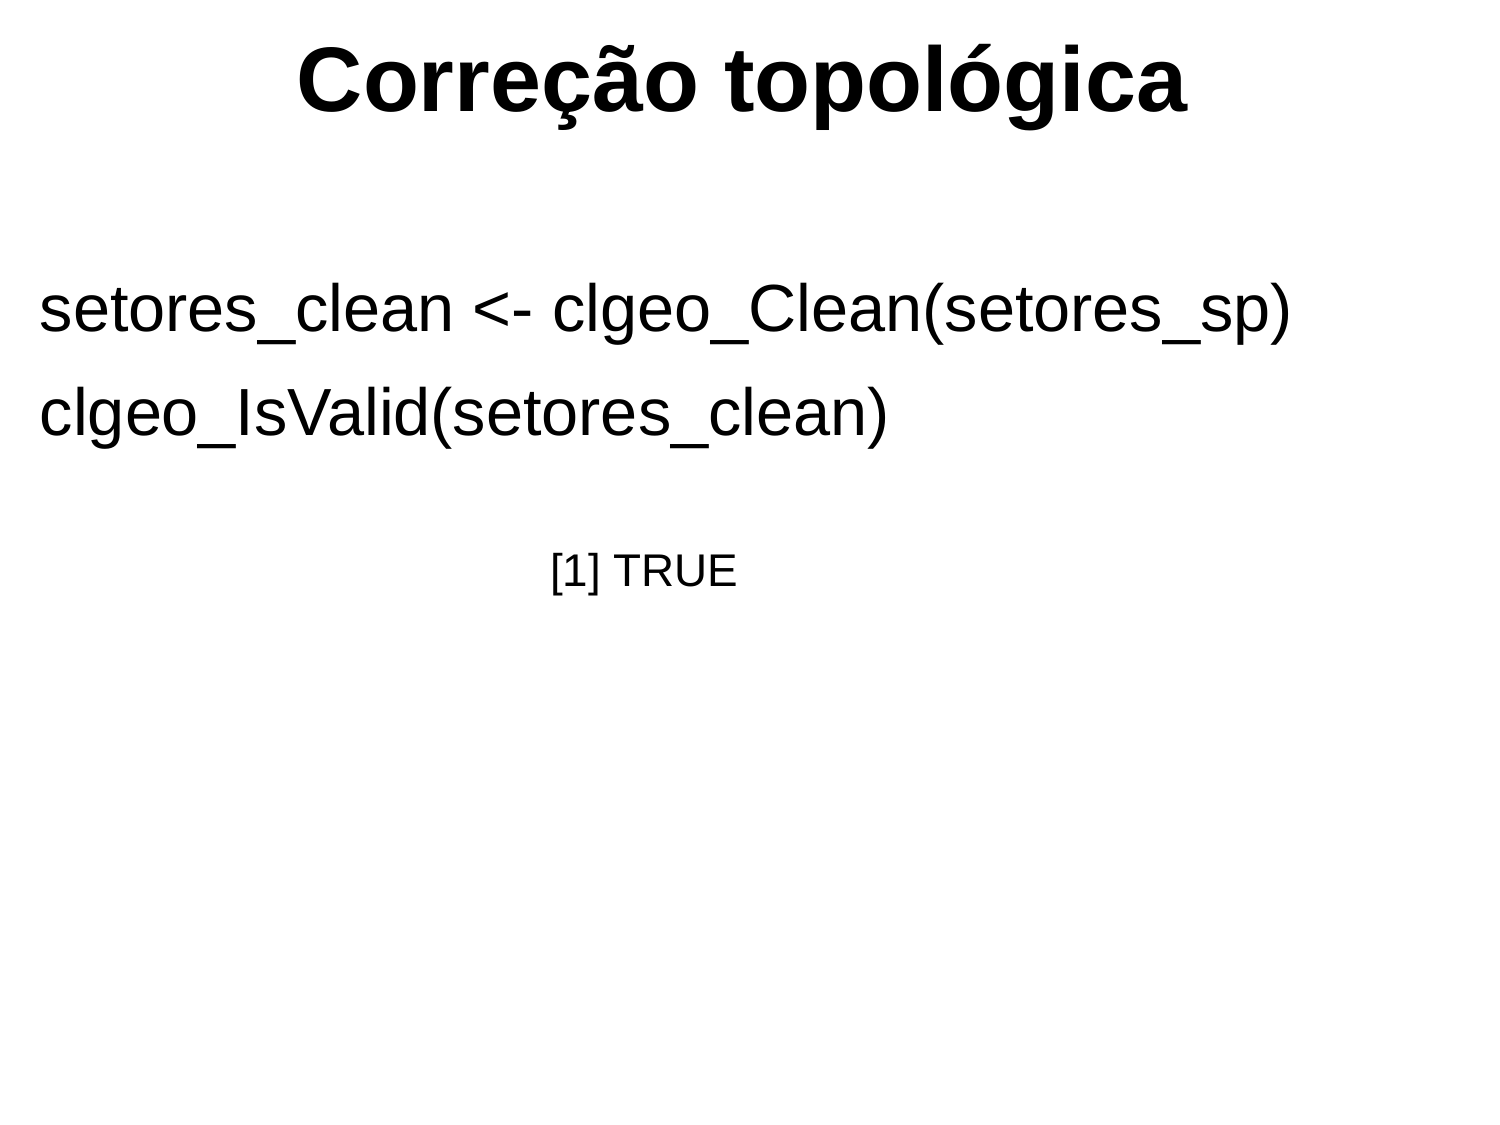

# Correção topológica
setores_clean <- clgeo_Clean(setores_sp)
clgeo_IsValid(setores_clean)
[1] TRUE